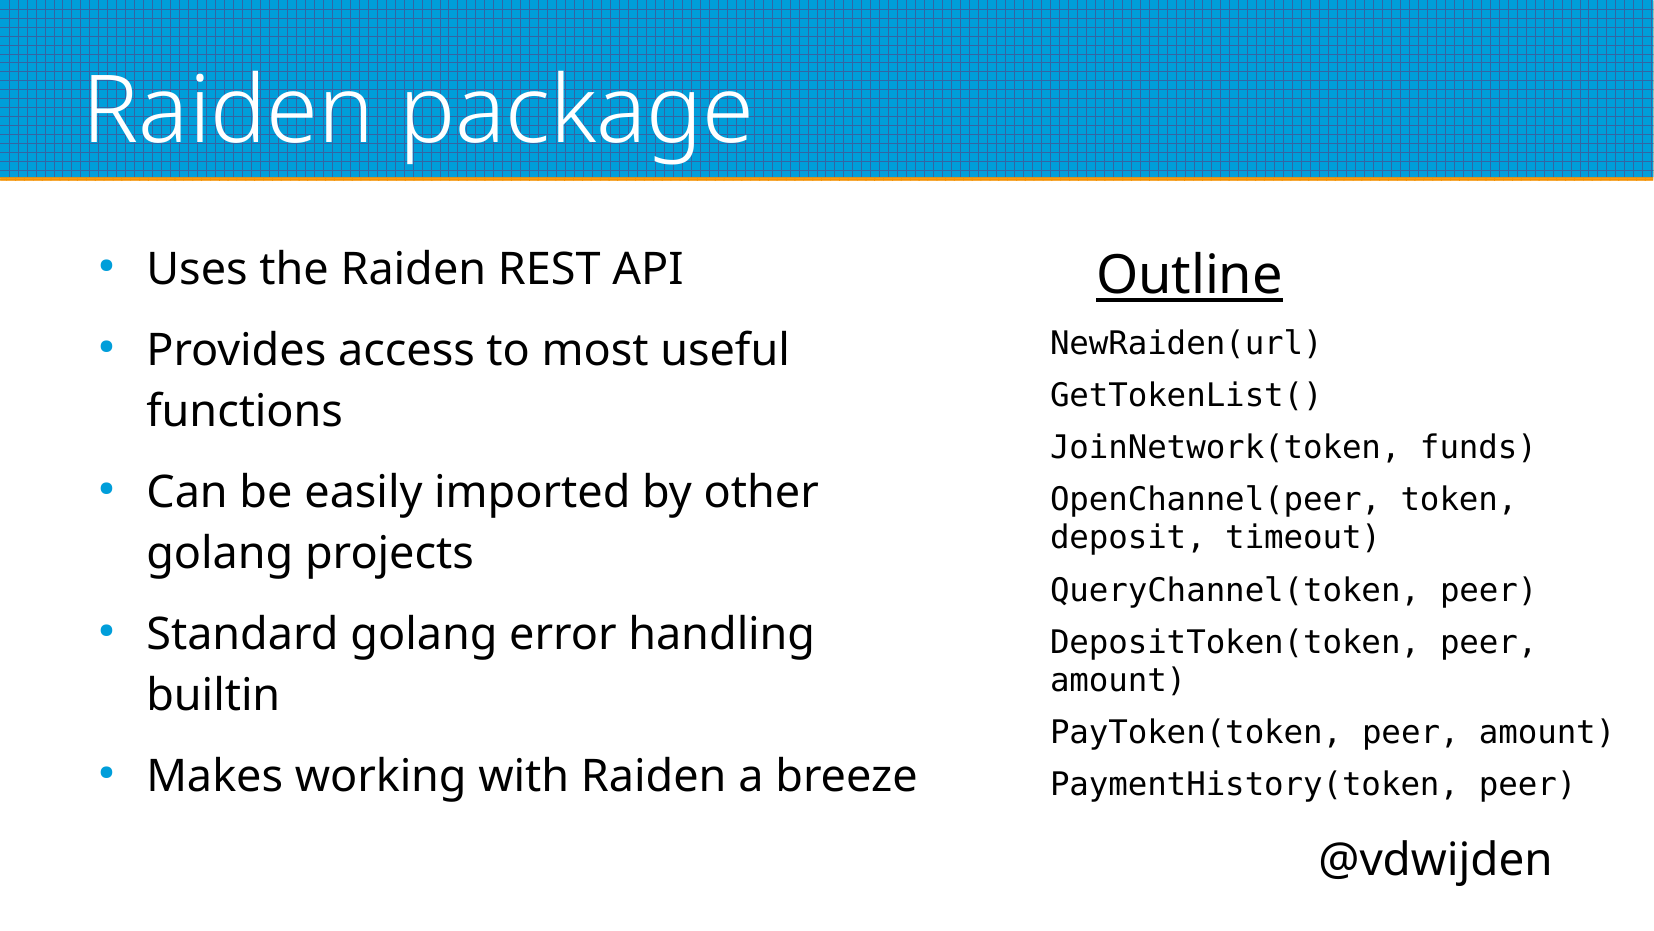

# Raiden package
Uses the Raiden REST API
Provides access to most useful functions
Can be easily imported by other golang projects
Standard golang error handling builtin
Makes working with Raiden a breeze
Outline
NewRaiden(url)
GetTokenList()
JoinNetwork(token, funds)
OpenChannel(peer, token, deposit, timeout)
QueryChannel(token, peer)
DepositToken(token, peer, amount)
PayToken(token, peer, amount)
PaymentHistory(token, peer)
@vdwijden